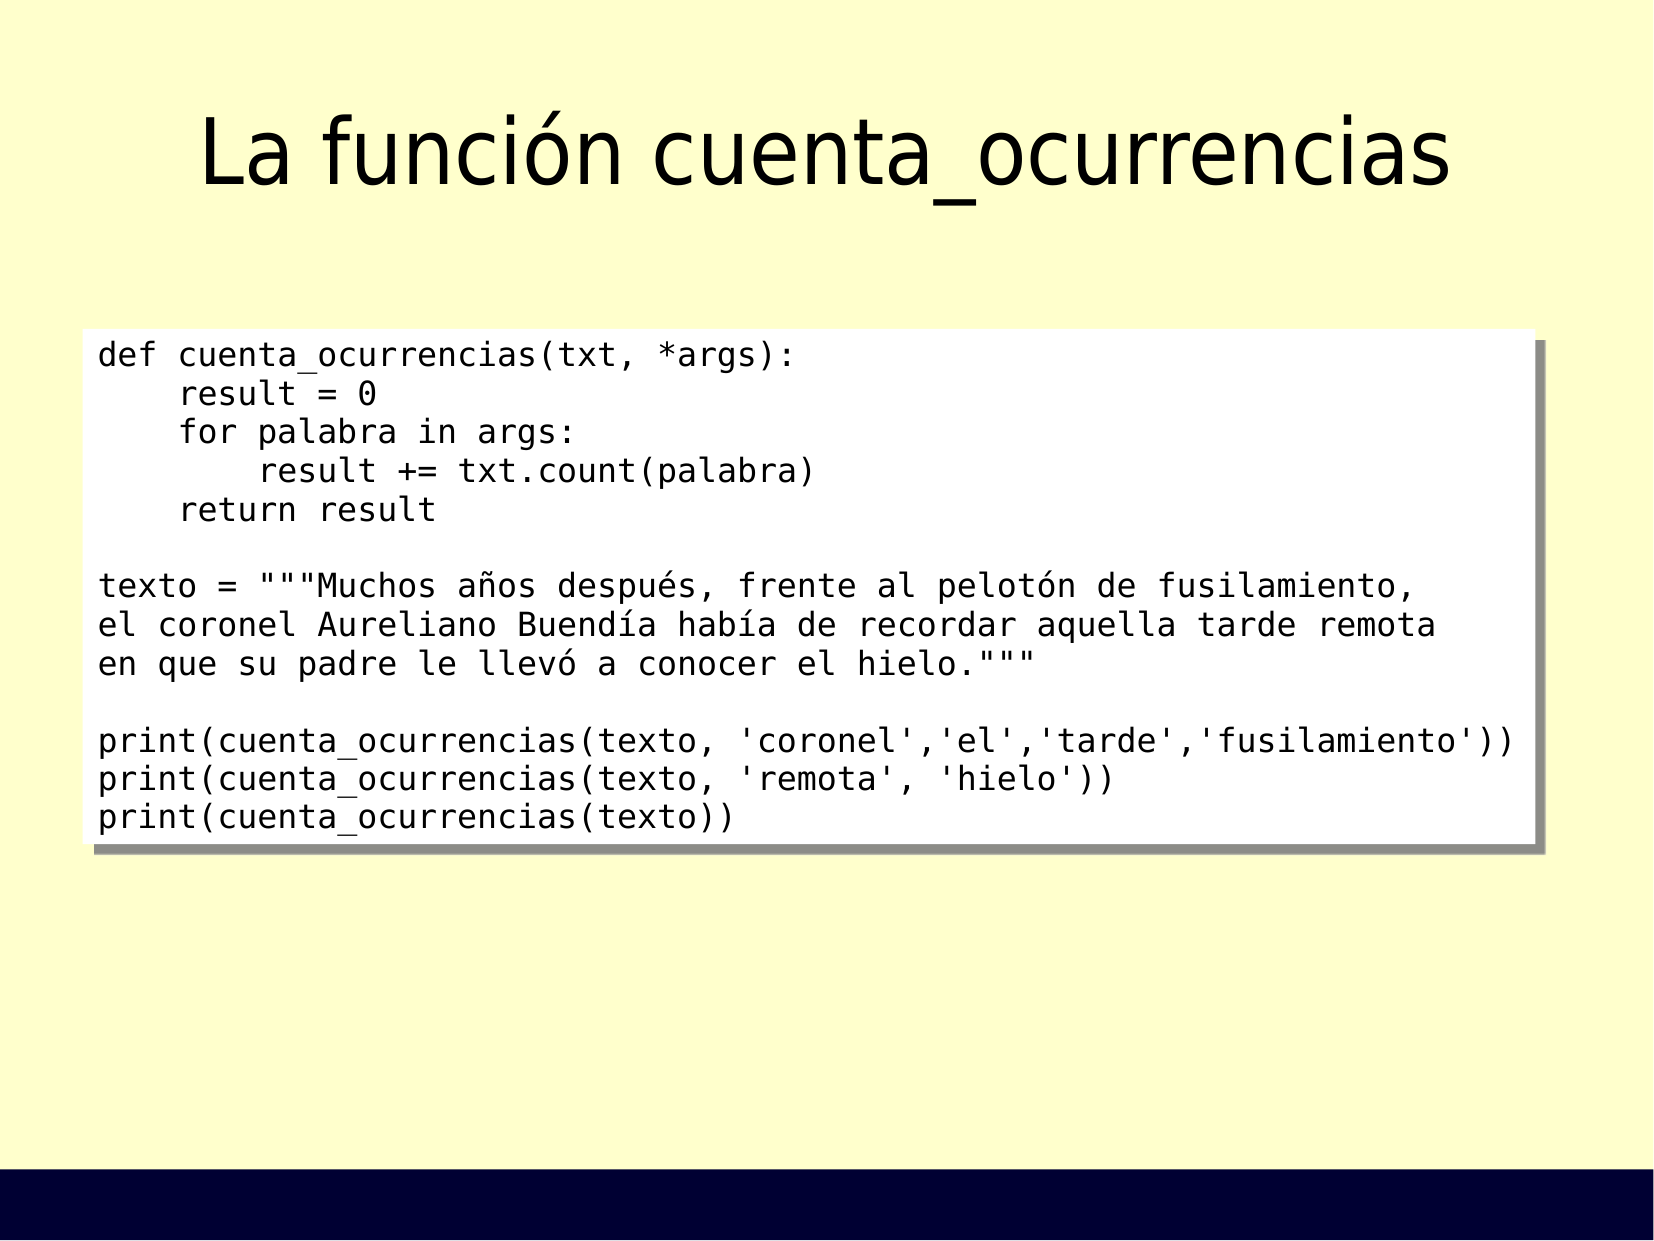

# La función cuenta_ocurrencias
def cuenta_ocurrencias(txt, *args):
 result = 0
 for palabra in args:
 result += txt.count(palabra)
 return result
texto = """Muchos años después, frente al pelotón de fusilamiento,
el coronel Aureliano Buendía había de recordar aquella tarde remota
en que su padre le llevó a conocer el hielo."""
print(cuenta_ocurrencias(texto, 'coronel','el','tarde','fusilamiento'))
print(cuenta_ocurrencias(texto, 'remota', 'hielo'))
print(cuenta_ocurrencias(texto))